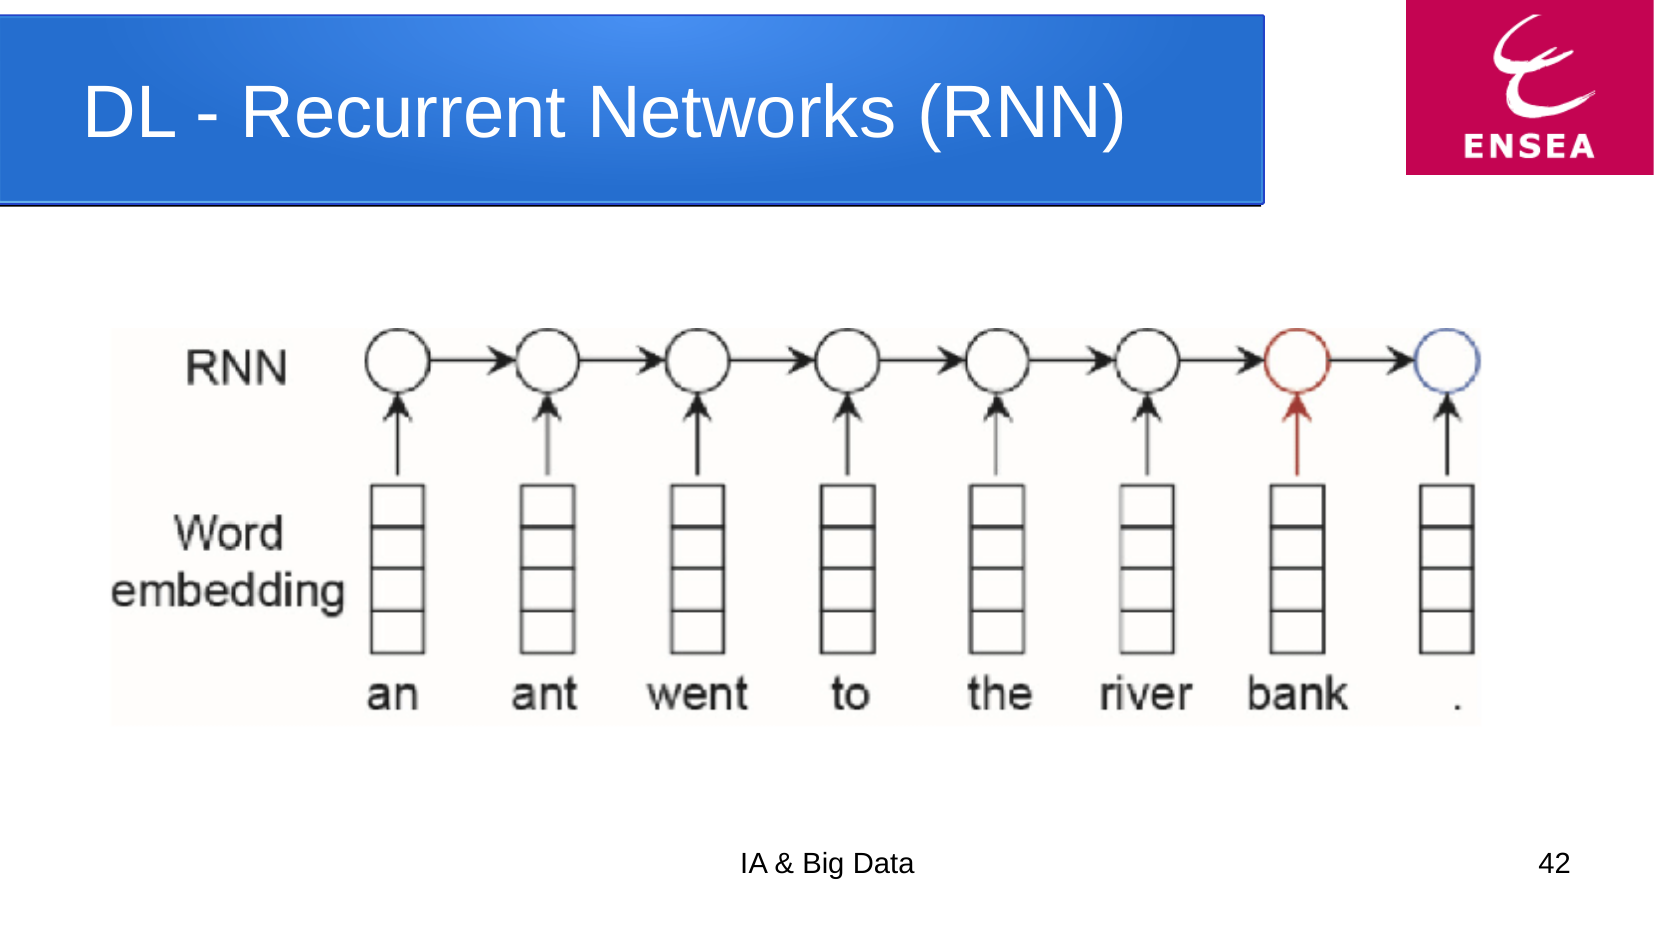

# DL - Recurrent Networks (RNN)
IA & Big Data
42